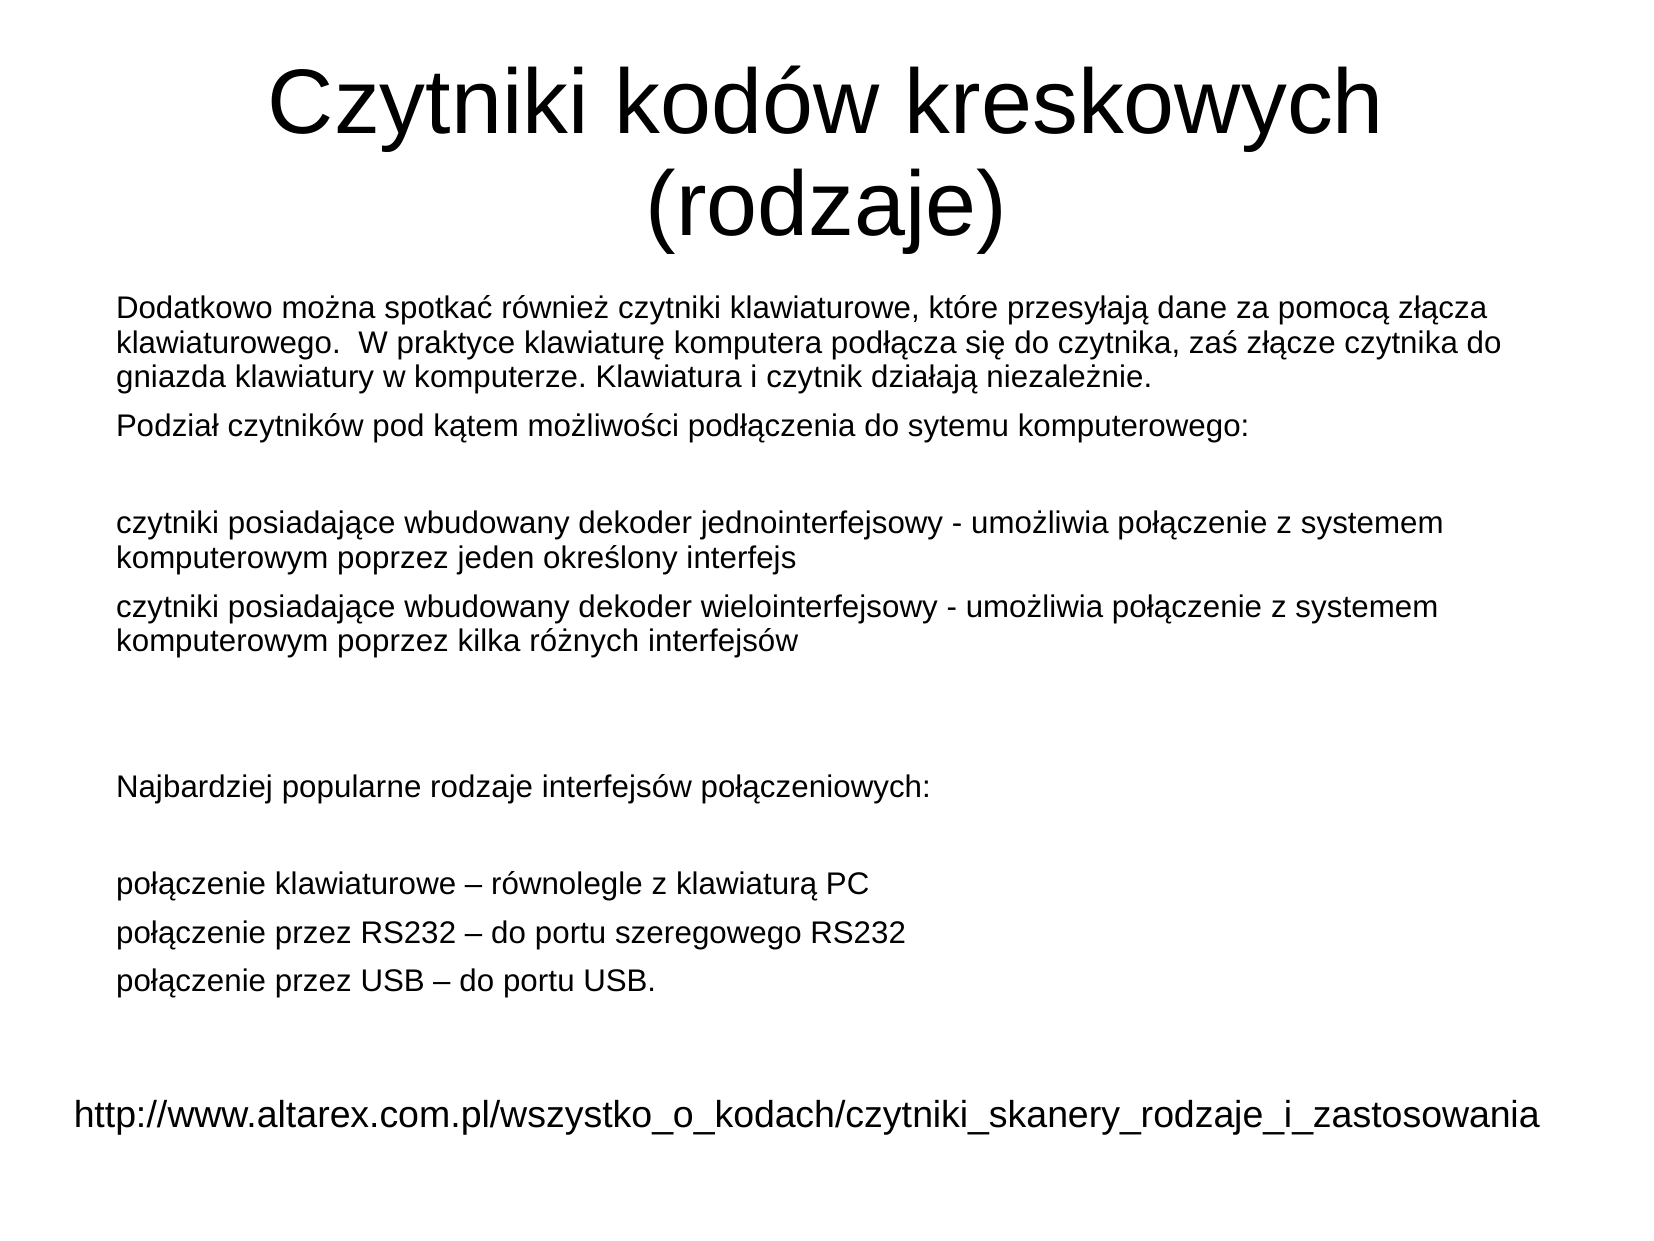

# Czytniki kodów kreskowych (rodzaje)
Dodatkowo można spotkać również czytniki klawiaturowe, które przesyłają dane za pomocą złącza klawiaturowego. W praktyce klawiaturę komputera podłącza się do czytnika, zaś złącze czytnika do gniazda klawiatury w komputerze. Klawiatura i czytnik działają niezależnie.
Podział czytników pod kątem możliwości podłączenia do sytemu komputerowego:
czytniki posiadające wbudowany dekoder jednointerfejsowy - umożliwia połączenie z systemem komputerowym poprzez jeden określony interfejs
czytniki posiadające wbudowany dekoder wielointerfejsowy - umożliwia połączenie z systemem komputerowym poprzez kilka różnych interfejsów
Najbardziej popularne rodzaje interfejsów połączeniowych:
połączenie klawiaturowe – równolegle z klawiaturą PC
połączenie przez RS232 – do portu szeregowego RS232
połączenie przez USB – do portu USB.
http://www.altarex.com.pl/wszystko_o_kodach/czytniki_skanery_rodzaje_i_zastosowania